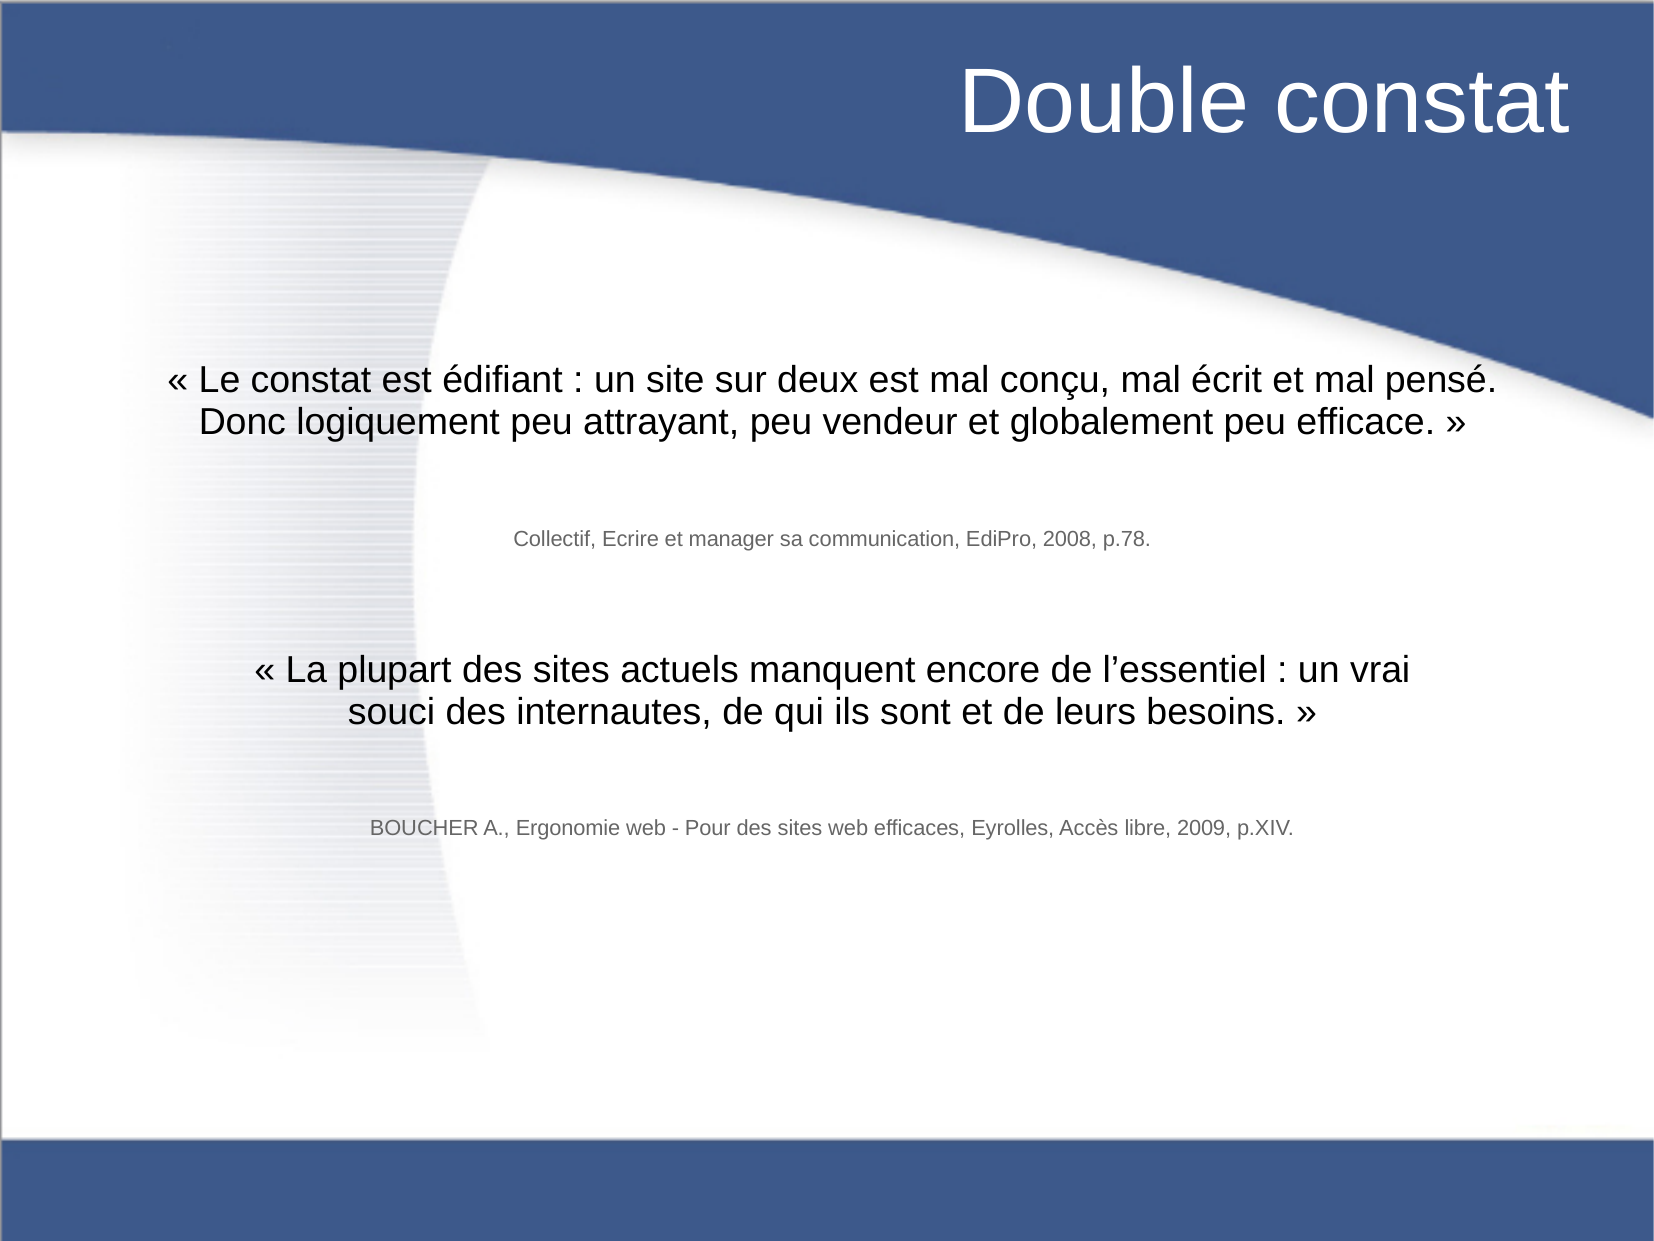

# Double constat
« Le constat est édifiant : un site sur deux est mal conçu, mal écrit et mal pensé.
Donc logiquement peu attrayant, peu vendeur et globalement peu efficace. »
Collectif, Ecrire et manager sa communication, EdiPro, 2008, p.78.
« La plupart des sites actuels manquent encore de l’essentiel : un vrai
souci des internautes, de qui ils sont et de leurs besoins. »
BOUCHER A., Ergonomie web - Pour des sites web efficaces, Eyrolles, Accès libre, 2009, p.XIV.